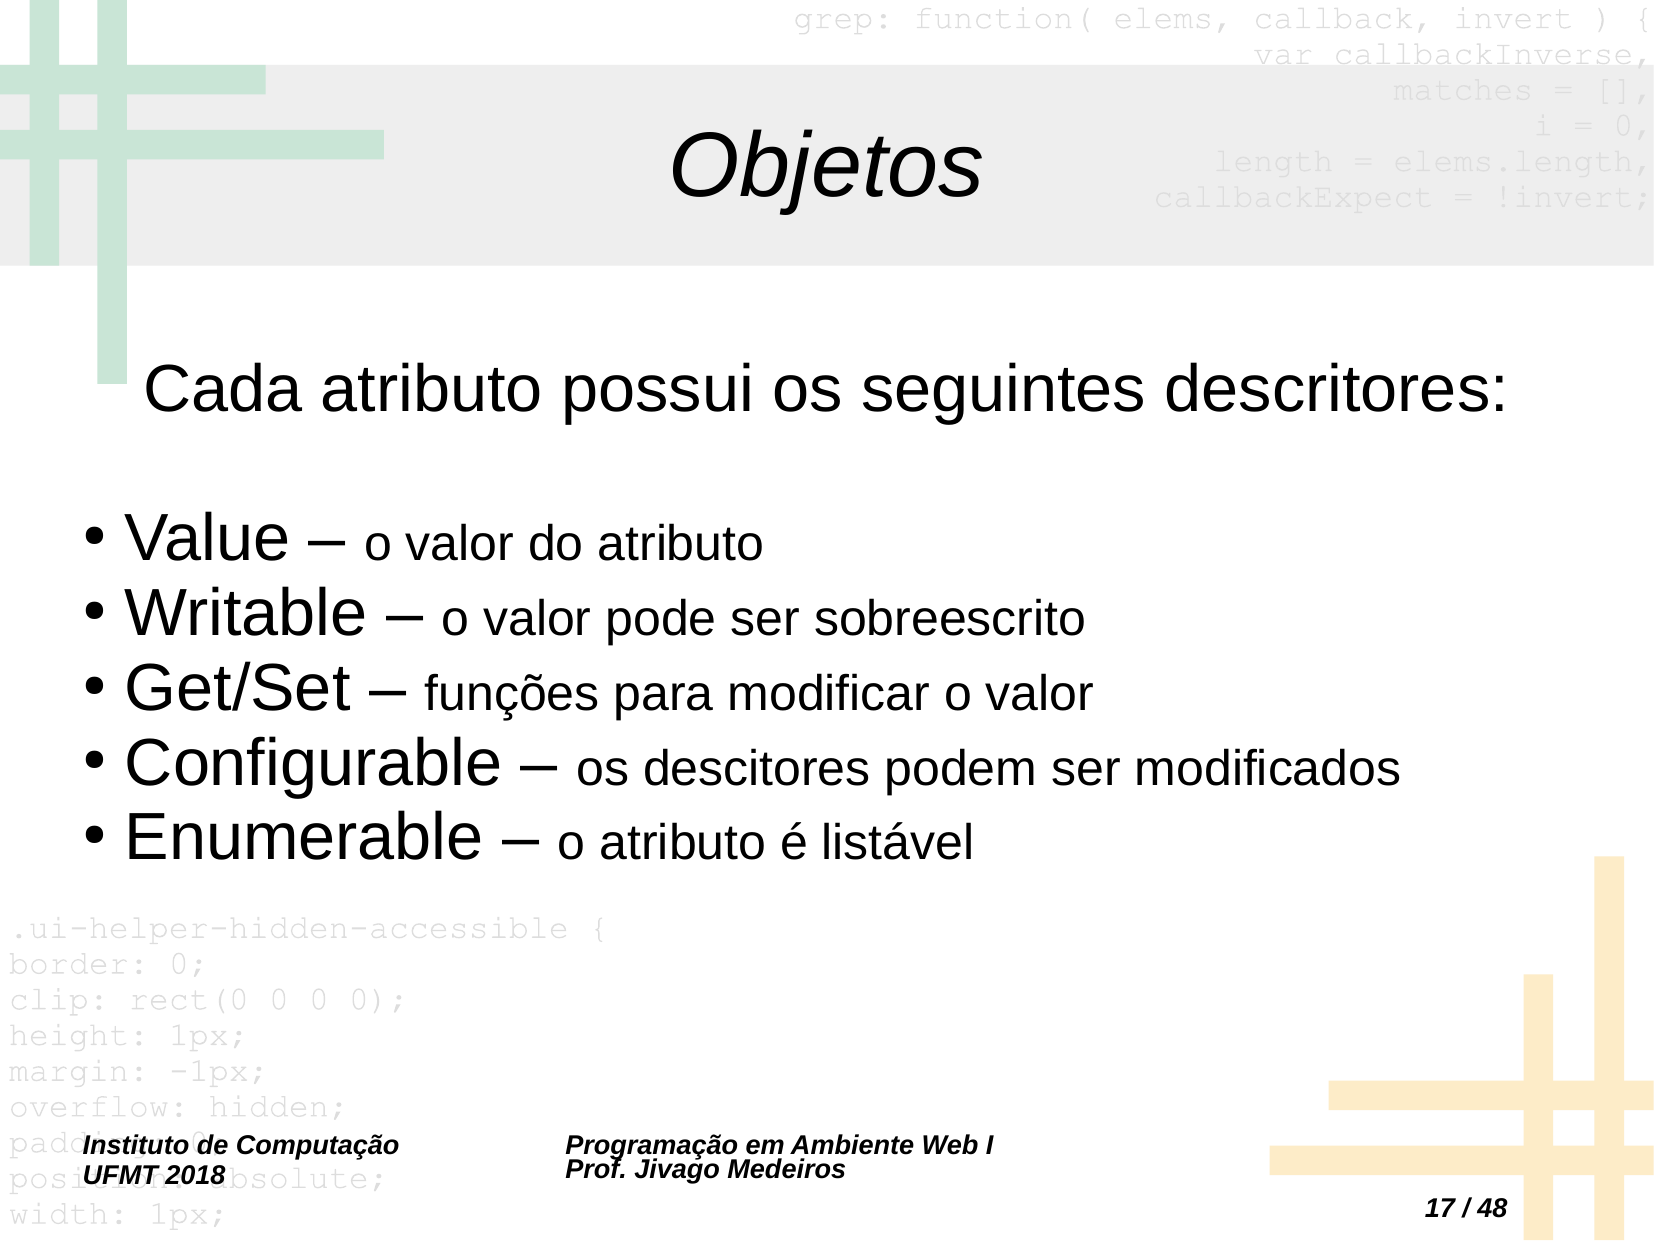

# Objetos
Cada atributo possui os seguintes descritores:
 Value – o valor do atributo
 Writable – o valor pode ser sobreescrito
 Get/Set – funções para modificar o valor
 Configurable – os descitores podem ser modificados
 Enumerable – o atributo é listável
Programação em Ambiente Web I Prof. Jivago Medeiros
17